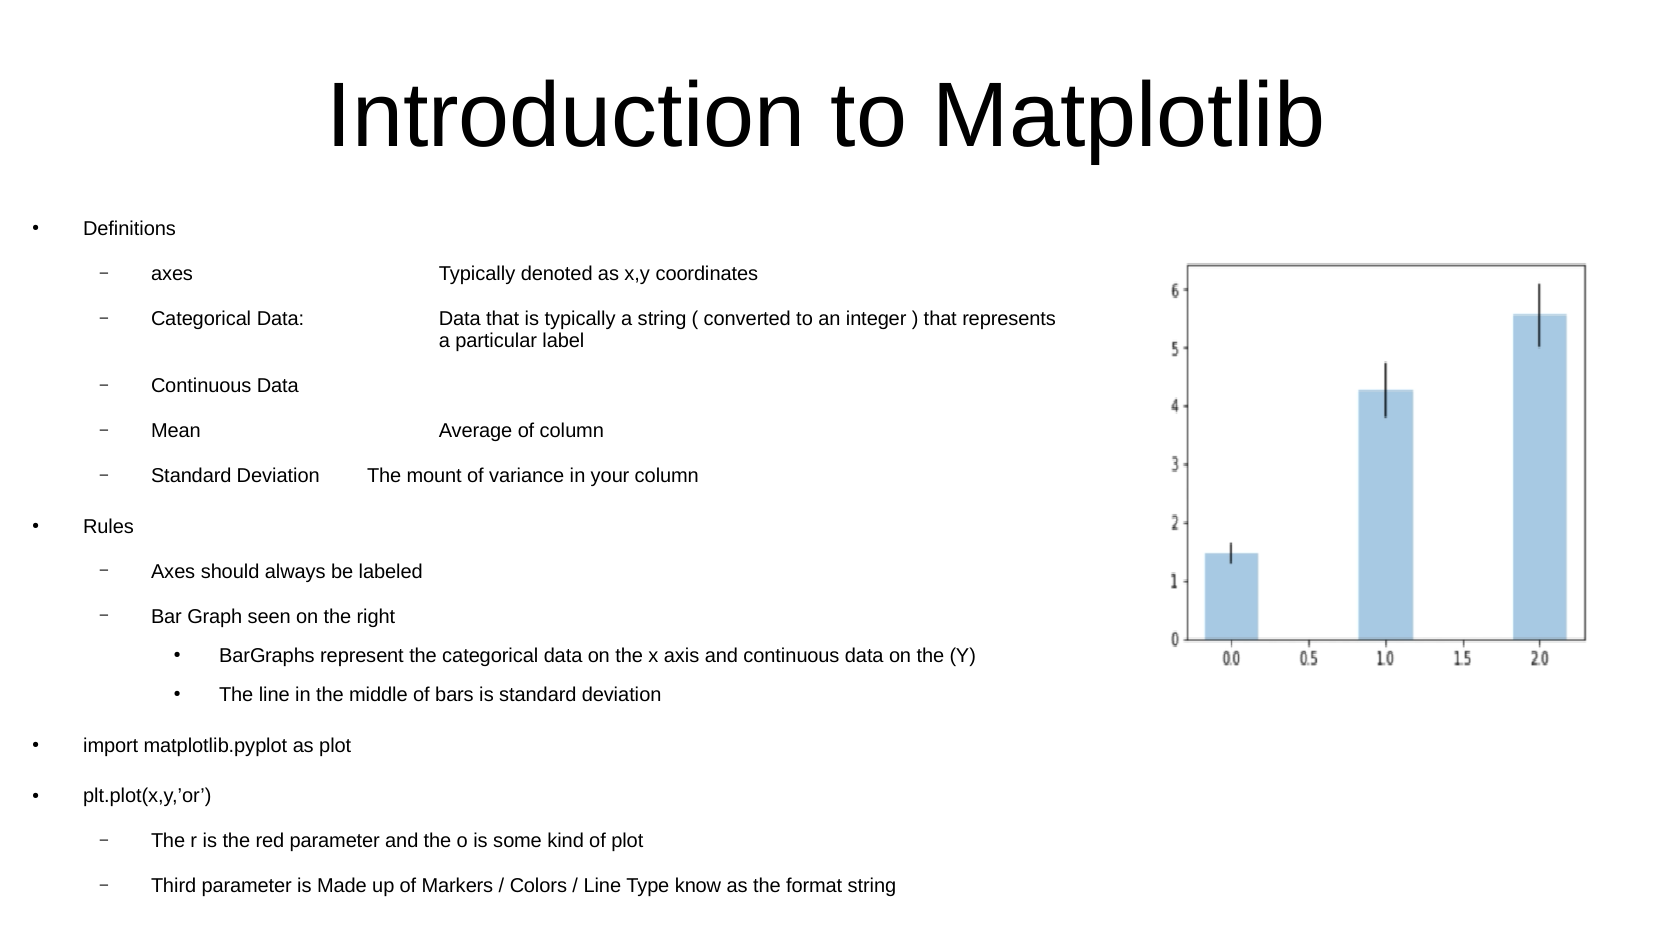

# Introduction to Matplotlib
Definitions
axes								 		 	 	Typically denoted as x,y coordinates
Categorical Data: 			 	Data that is typically a string ( converted to an integer ) that represents
				 	 	 	a particular label
Continuous Data
Mean											 	 	 	Average of column
Standard Deviation 		The mount of variance in your column
Rules
Axes should always be labeled
Bar Graph seen on the right
BarGraphs represent the categorical data on the x axis and continuous data on the (Y)
The line in the middle of bars is standard deviation
import matplotlib.pyplot as plot
plt.plot(x,y,’or’)
The r is the red parameter and the o is some kind of plot
Third parameter is Made up of Markers / Colors / Line Type know as the format string